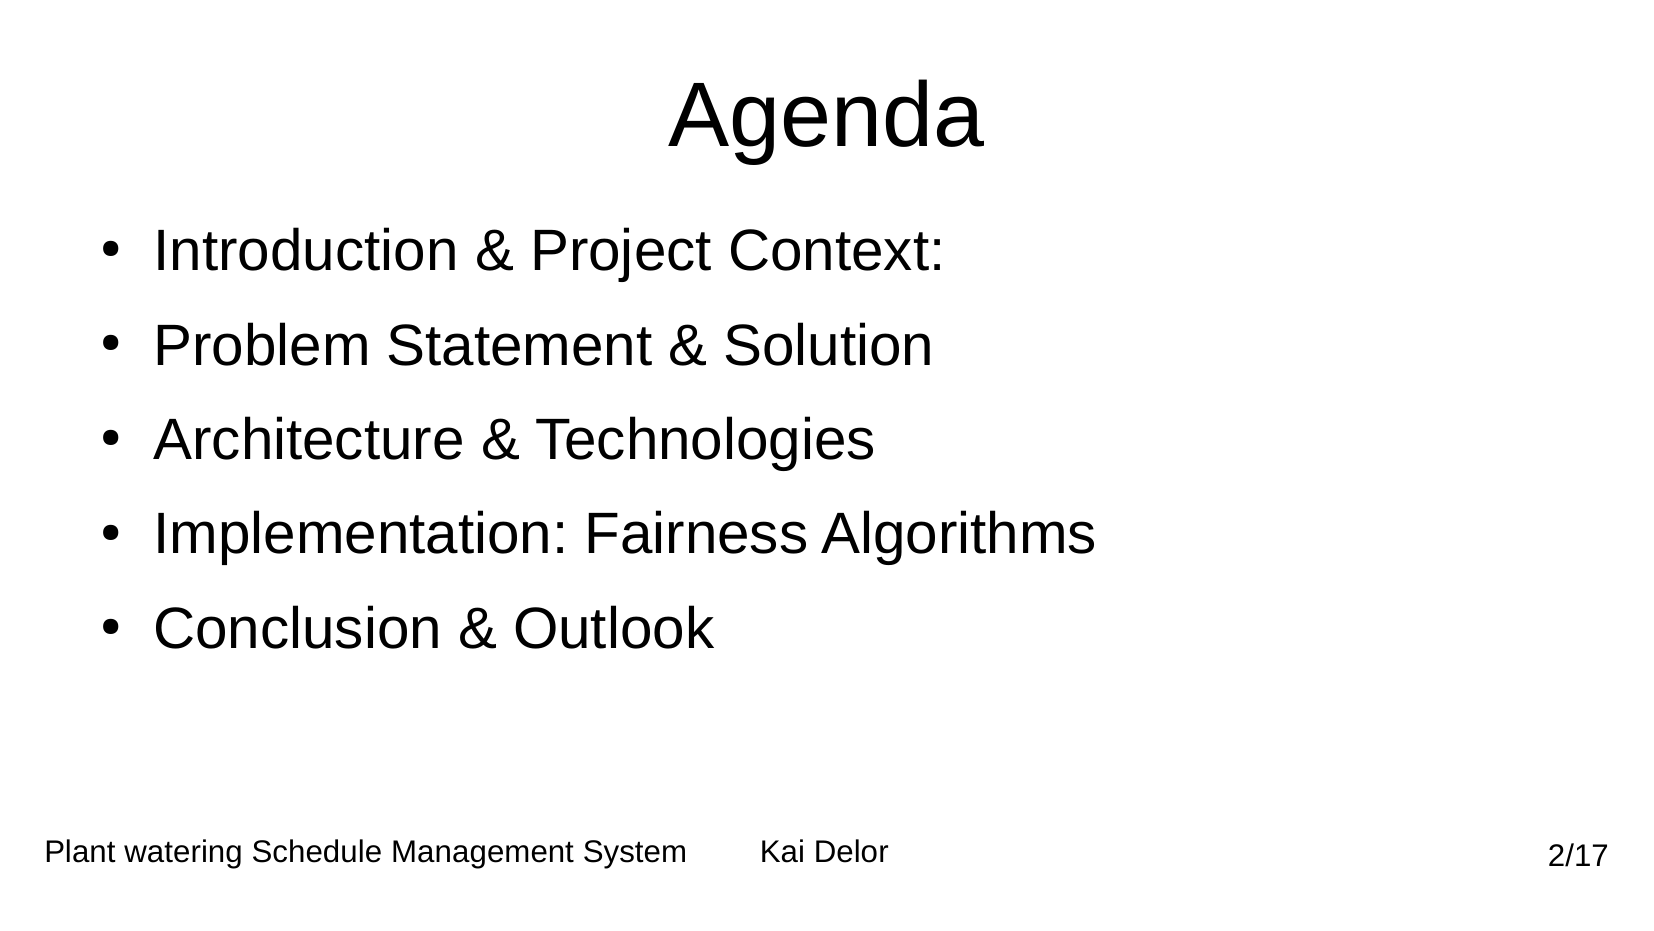

# Agenda
Introduction & Project Context:
Problem Statement & Solution
Architecture & Technologies
Implementation: Fairness Algorithms
Conclusion & Outlook
Kai Delor
Plant watering Schedule Management System
2/17